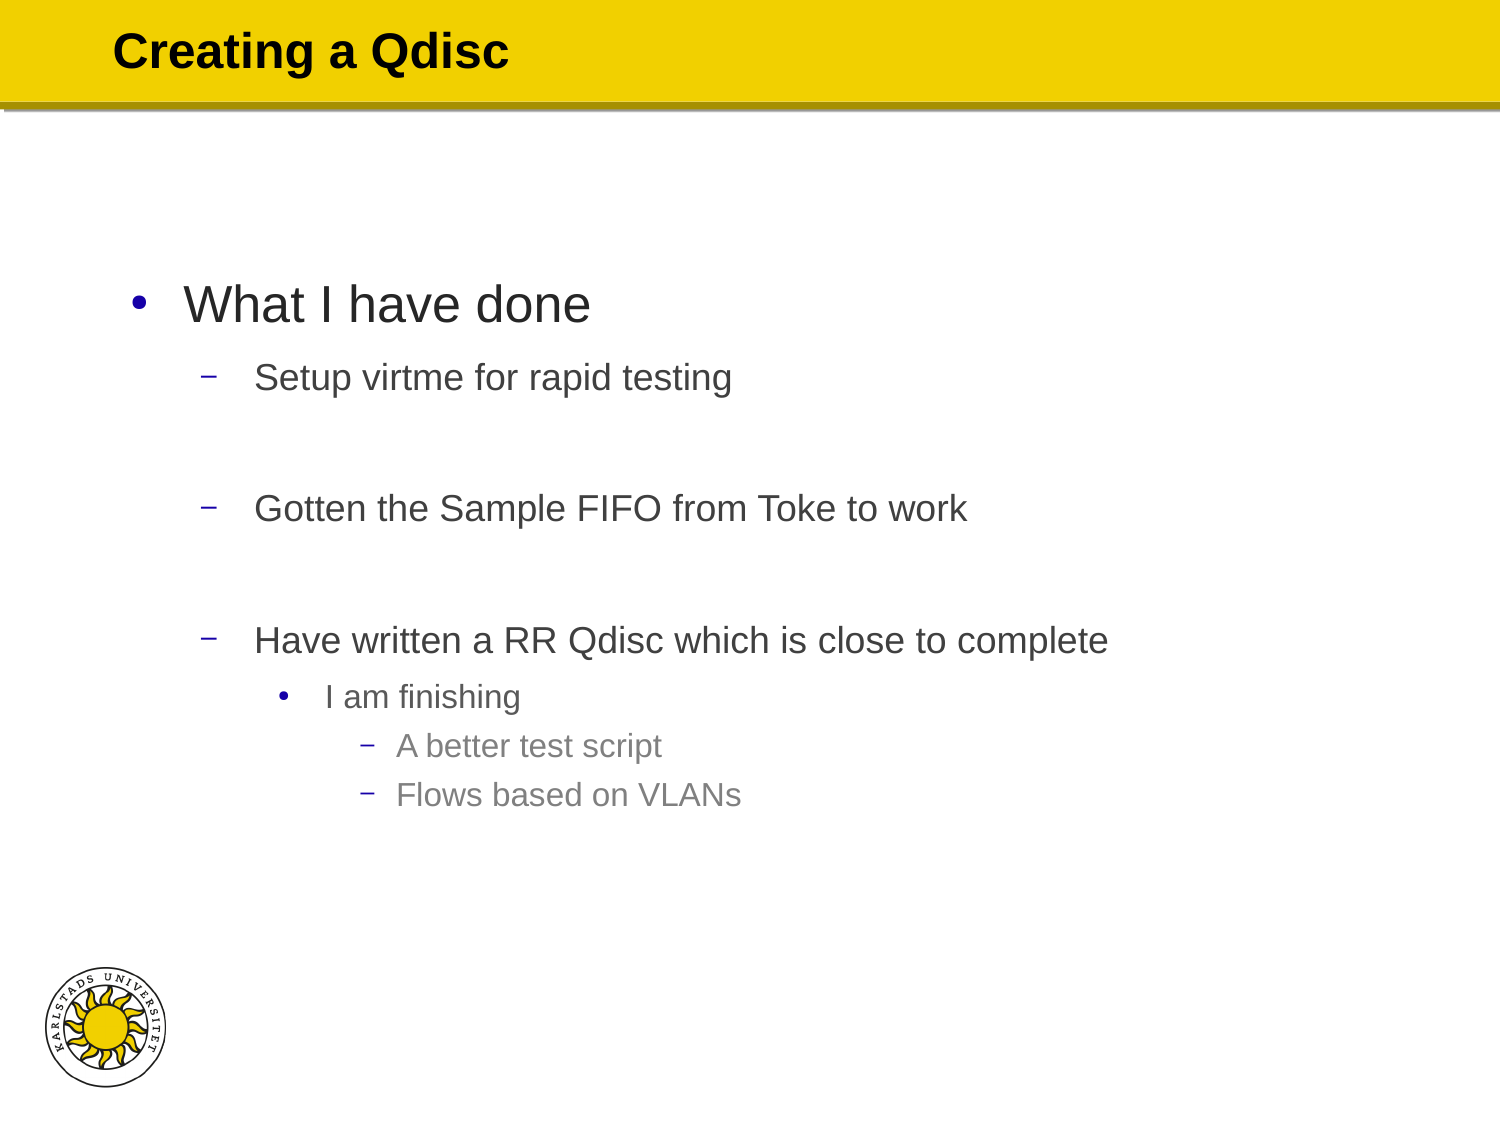

# Creating a Qdisc
What I have done
Setup virtme for rapid testing
Gotten the Sample FIFO from Toke to work
Have written a RR Qdisc which is close to complete
I am finishing
A better test script
Flows based on VLANs